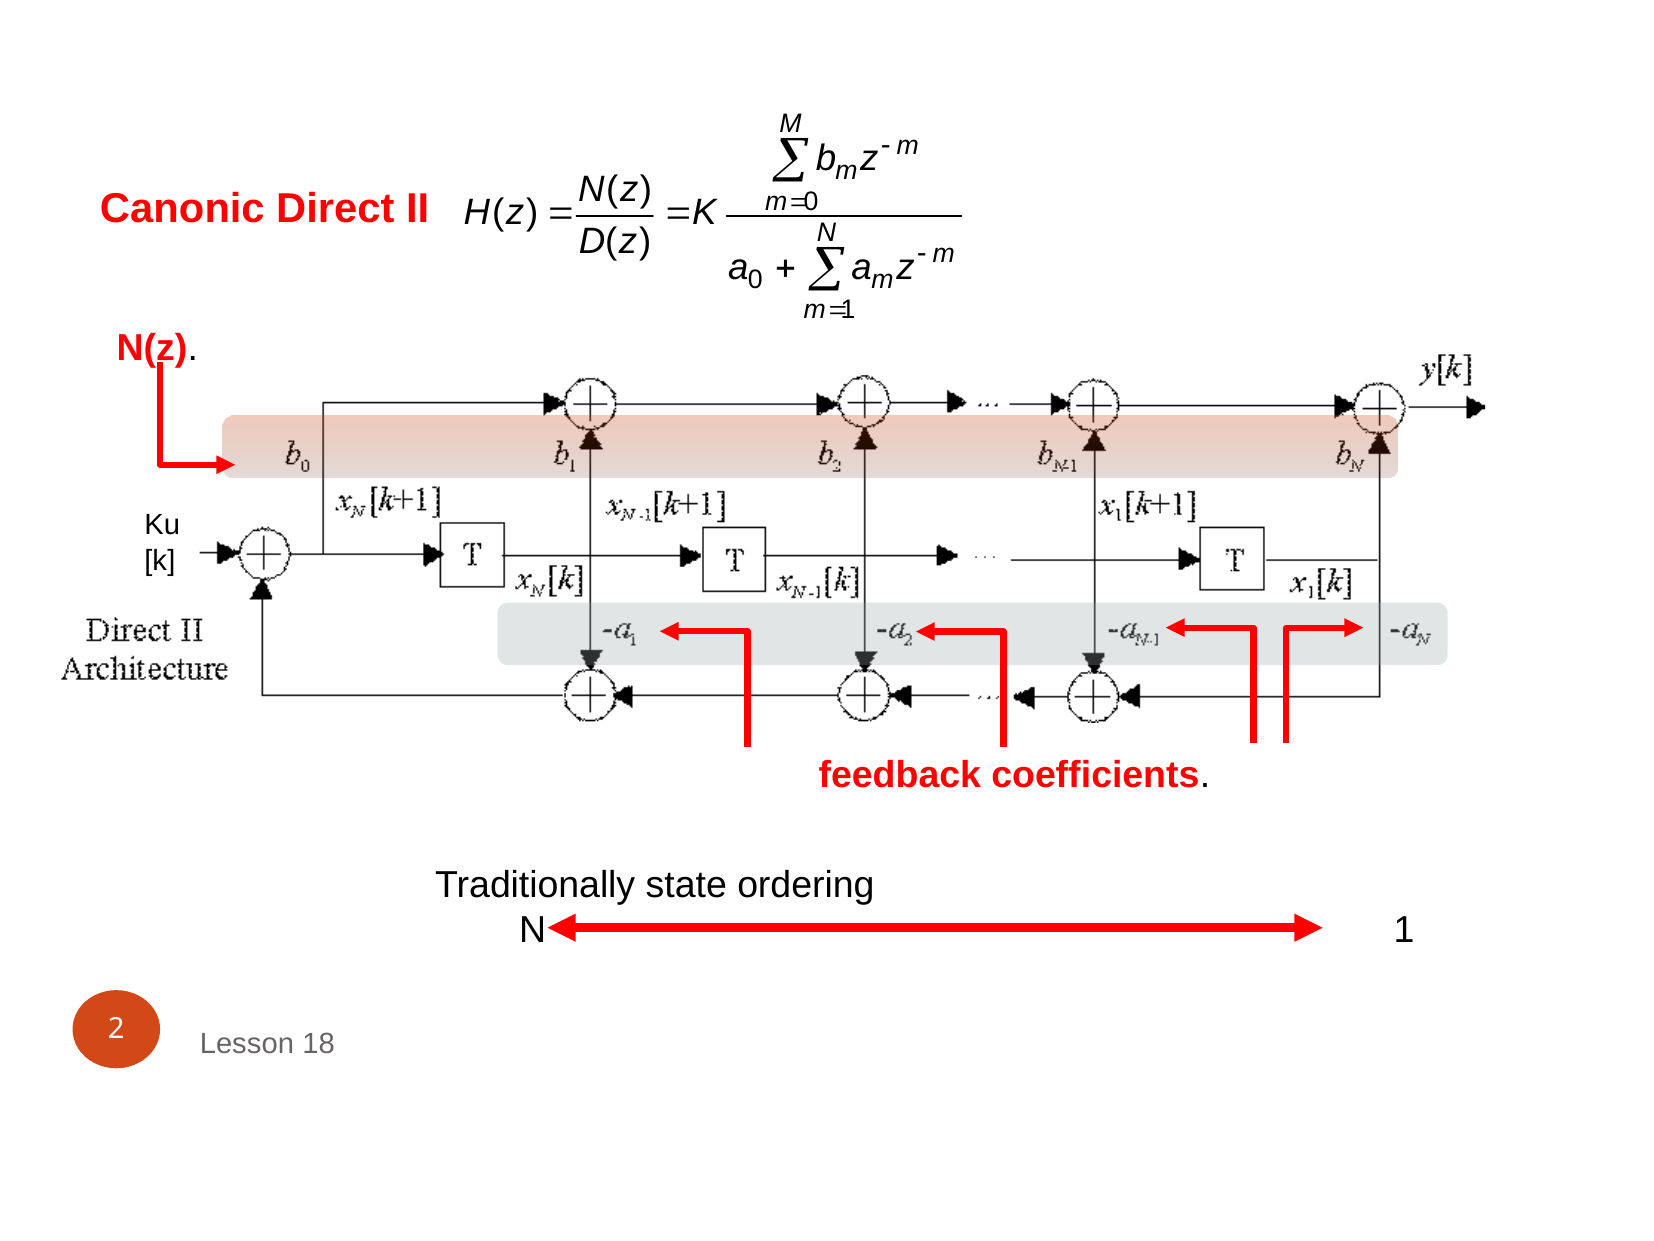

Canonic Direct II
 N(z).
Ku[k]
feedback coefficients.
Traditionally state ordering
 N 1
2
Lesson 18